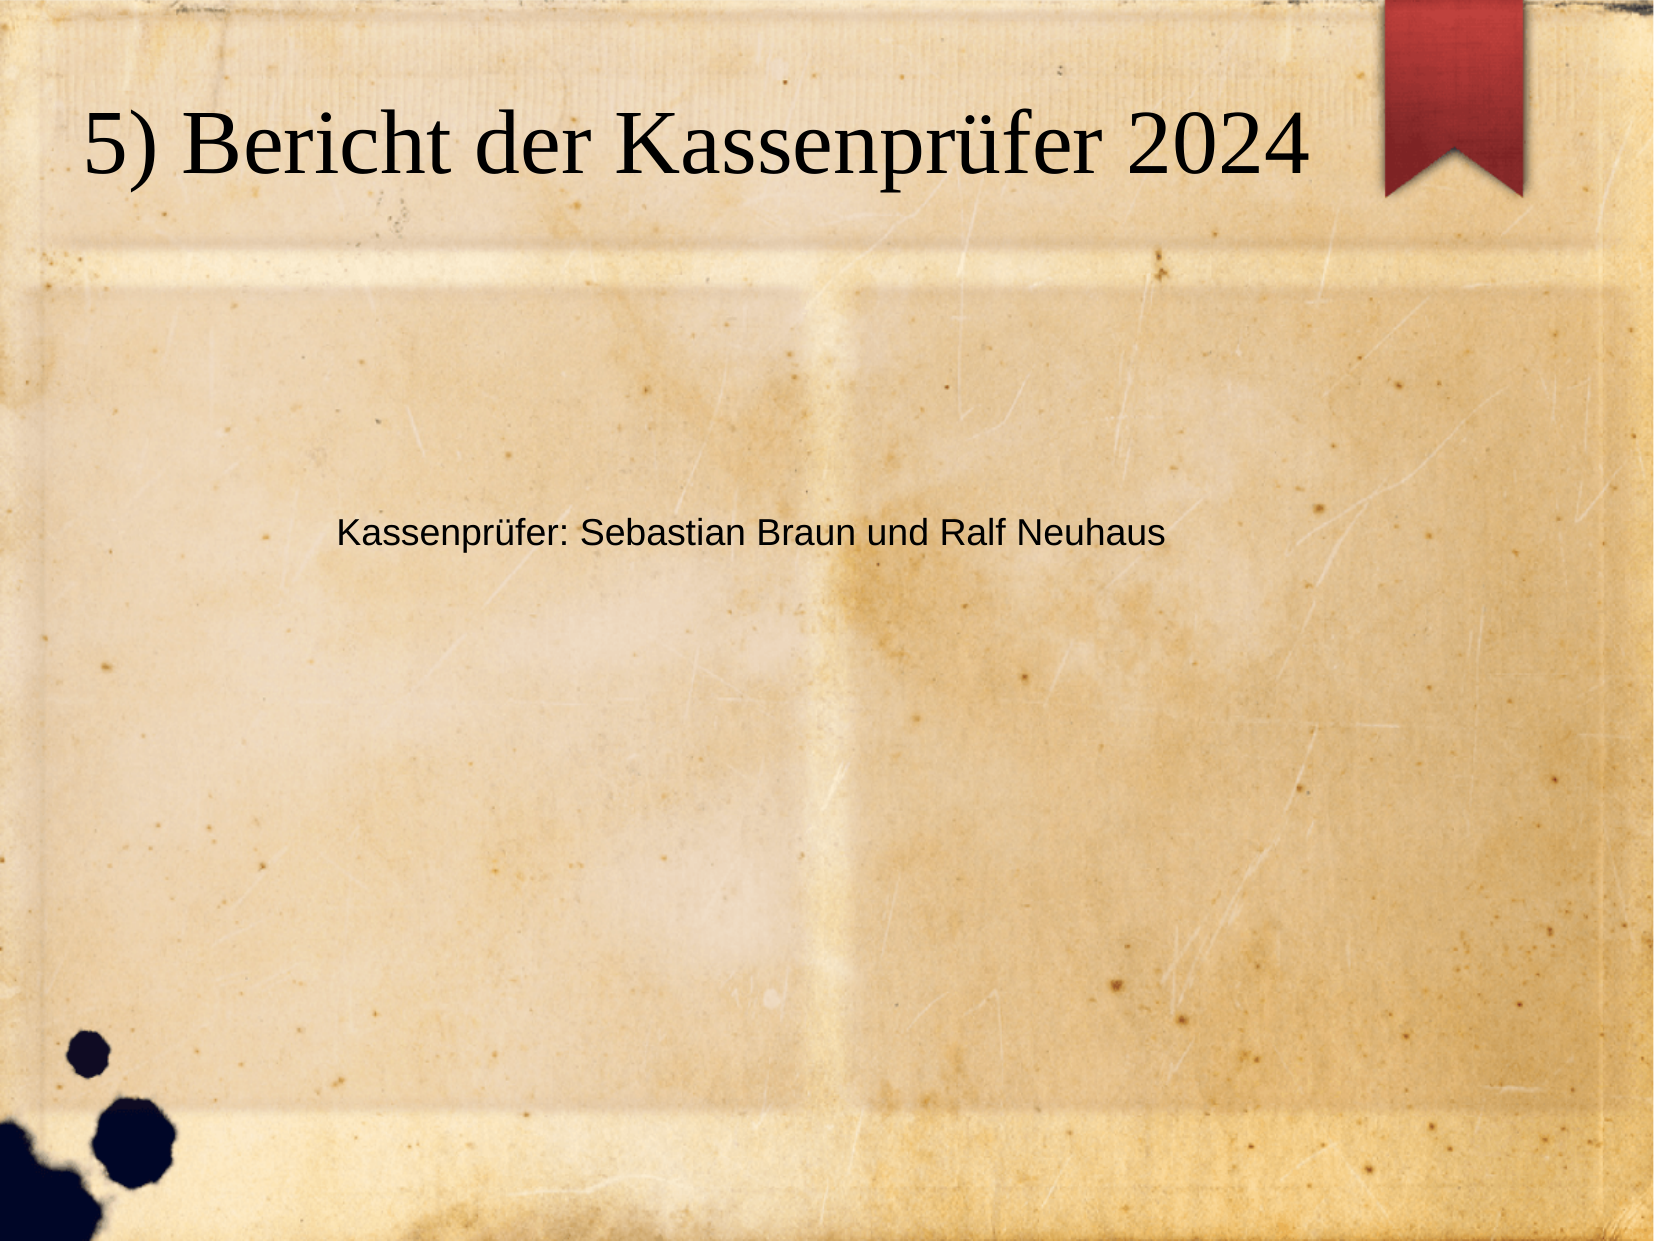

# 5) Bericht der Kassenprüfer 2024
Kassenprüfer: Sebastian Braun und Ralf Neuhaus